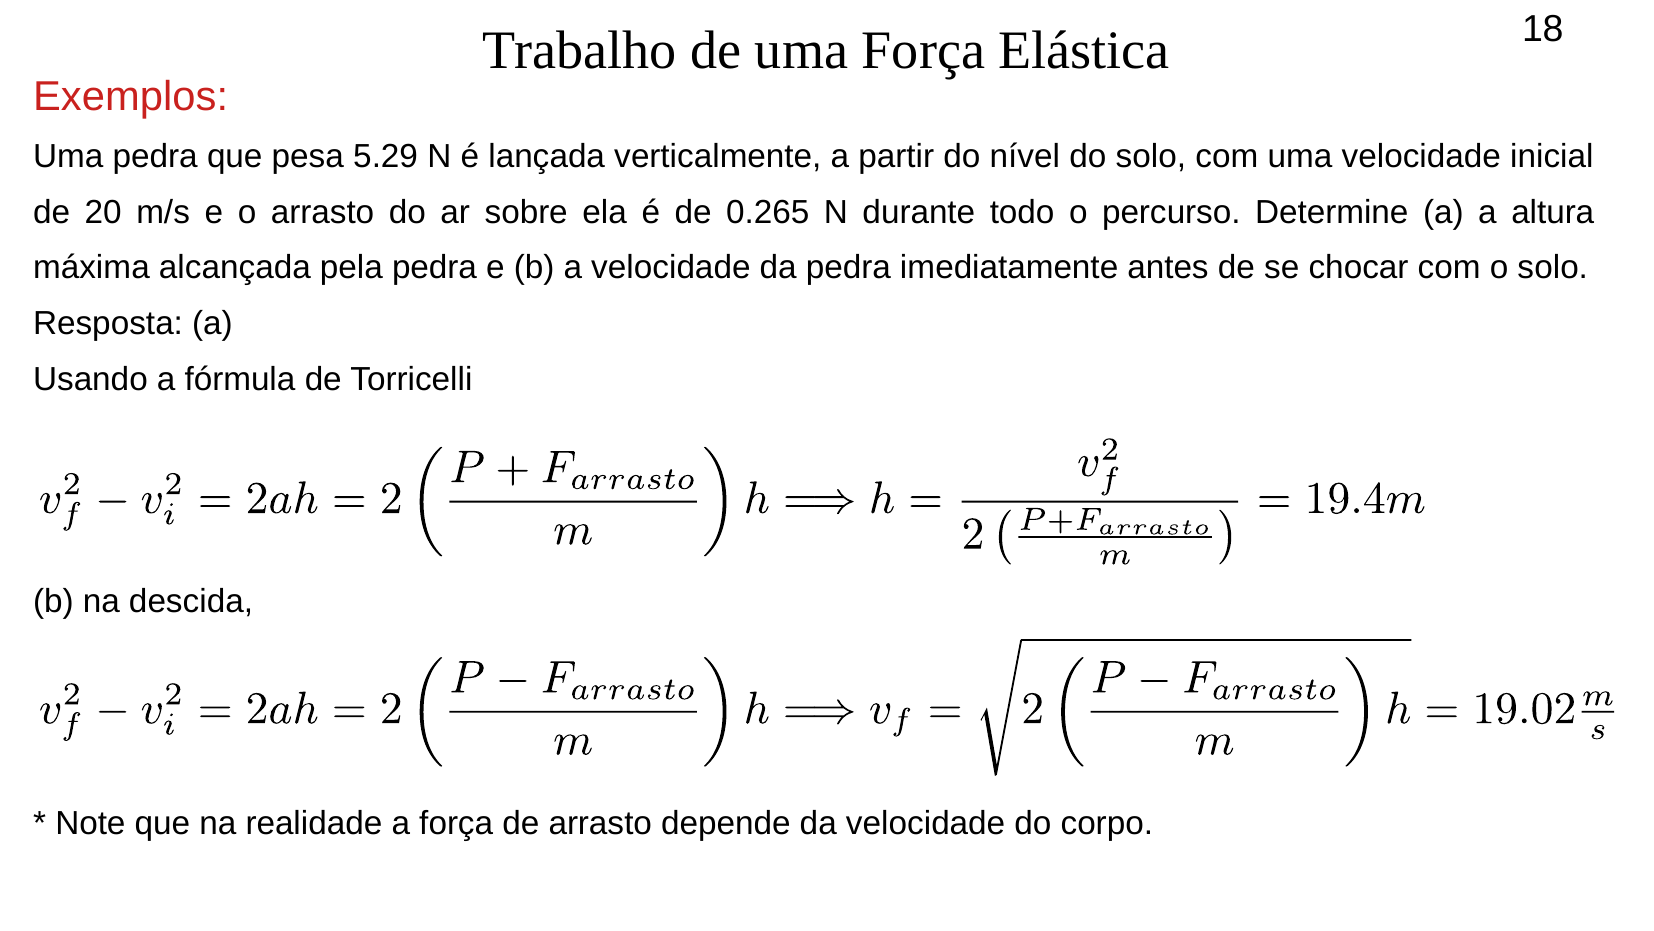

Trabalho de uma Força Elástica
Exemplos:
Uma pedra que pesa 5.29 N é lançada verticalmente, a partir do nível do solo, com uma velocidade inicial de 20 m/s e o arrasto do ar sobre ela é de 0.265 N durante todo o percurso. Determine (a) a altura máxima alcançada pela pedra e (b) a velocidade da pedra imediatamente antes de se chocar com o solo.
Resposta: (a)
Usando a fórmula de Torricelli
(b) na descida,
* Note que na realidade a força de arrasto depende da velocidade do corpo.